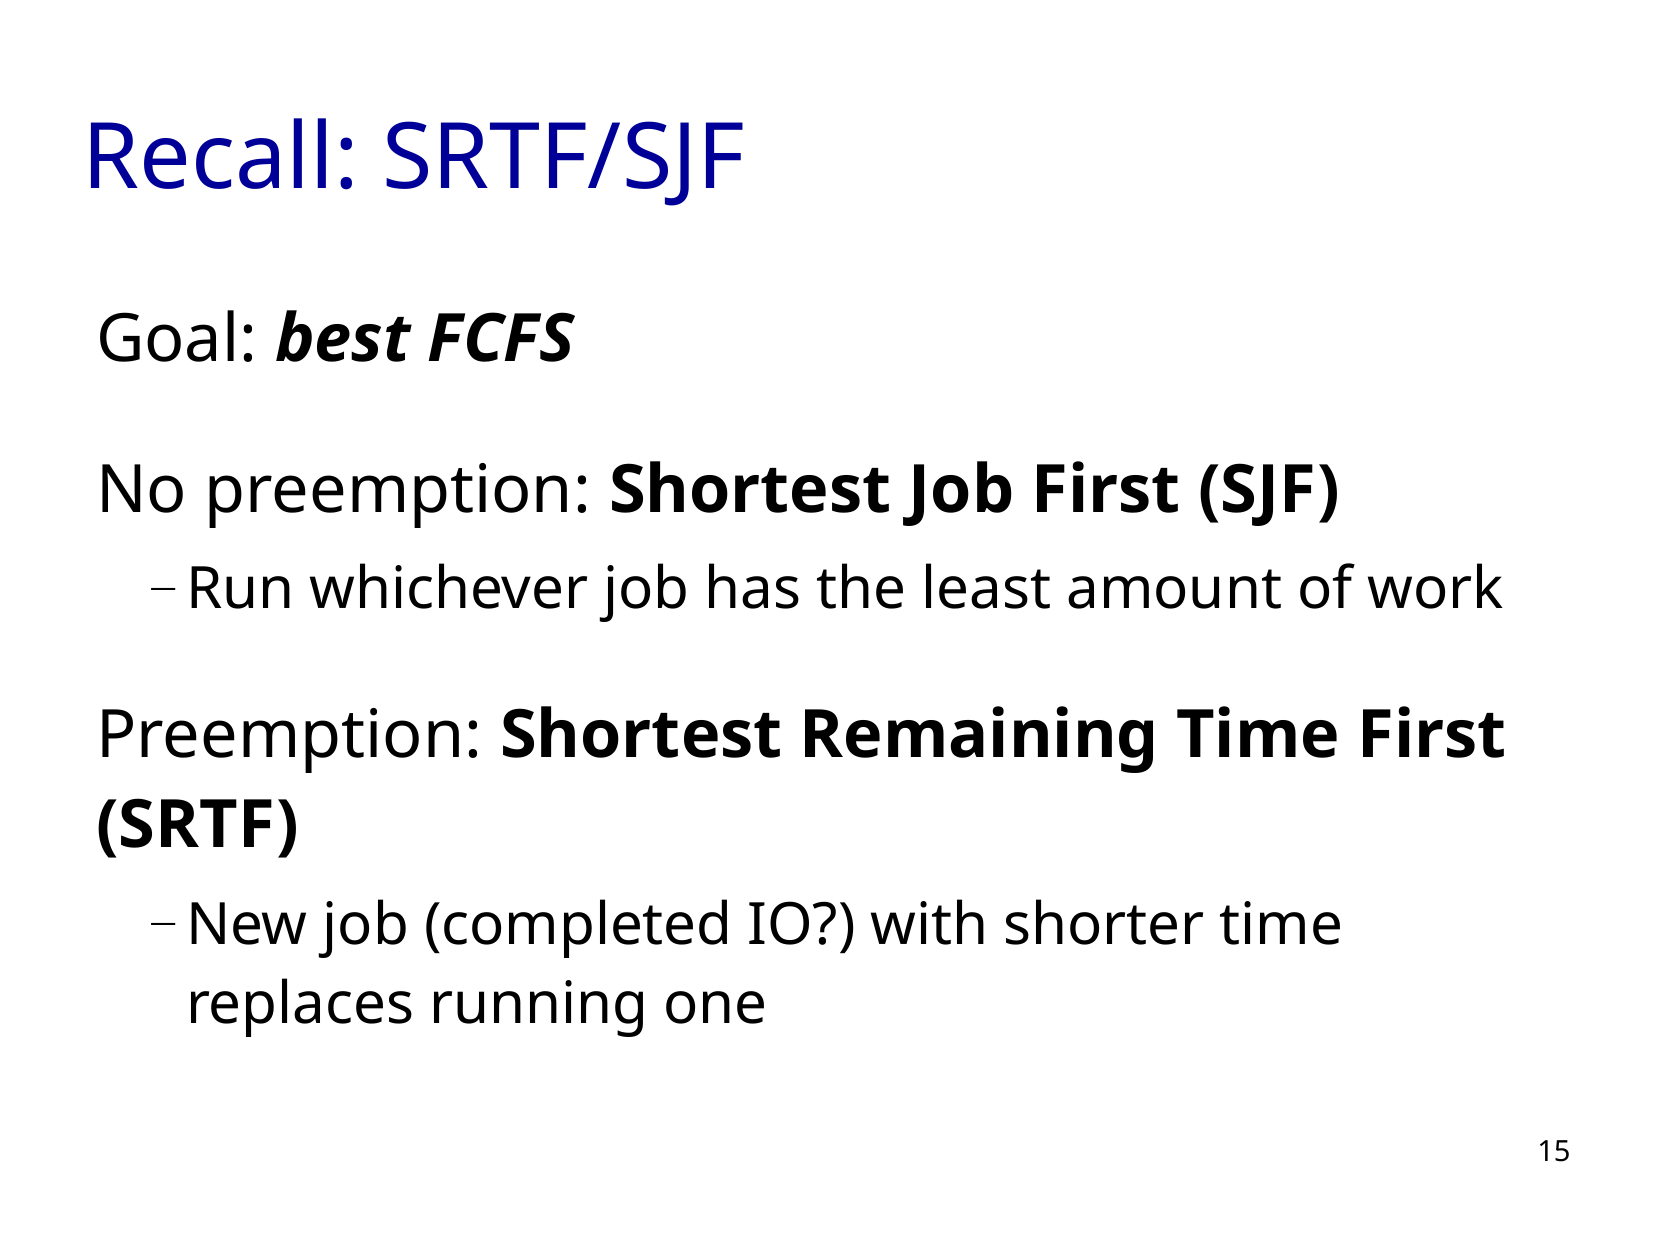

# Recall: SRTF/SJF
Goal: best FCFS
No preemption: Shortest Job First (SJF)
Run whichever job has the least amount of work
Preemption: Shortest Remaining Time First (SRTF)
New job (completed IO?) with shorter time replaces running one
15